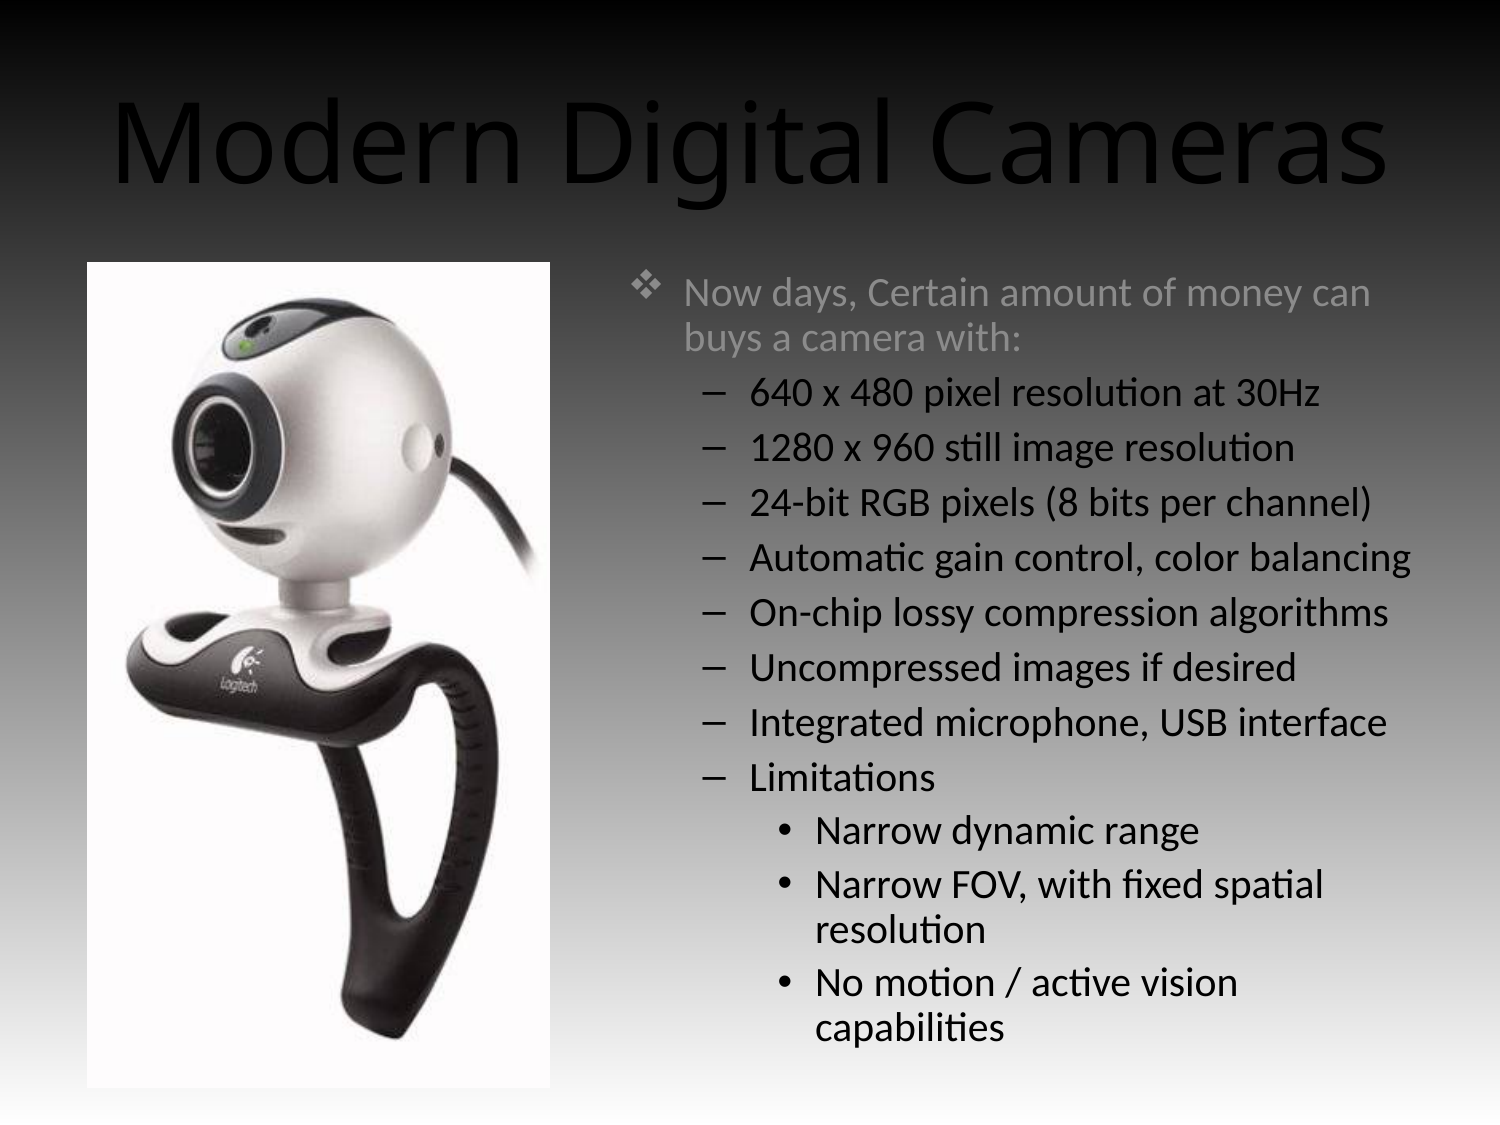

# Modern Digital Cameras
Now days, Certain amount of money can buys a camera with:
640 x 480 pixel resolution at 30Hz
1280 x 960 still image resolution
24-bit RGB pixels (8 bits per channel)
Automatic gain control, color balancing
On-chip lossy compression algorithms
Uncompressed images if desired
Integrated microphone, USB interface
Limitations
Narrow dynamic range
Narrow FOV, with fixed spatial resolution
No motion / active vision capabilities